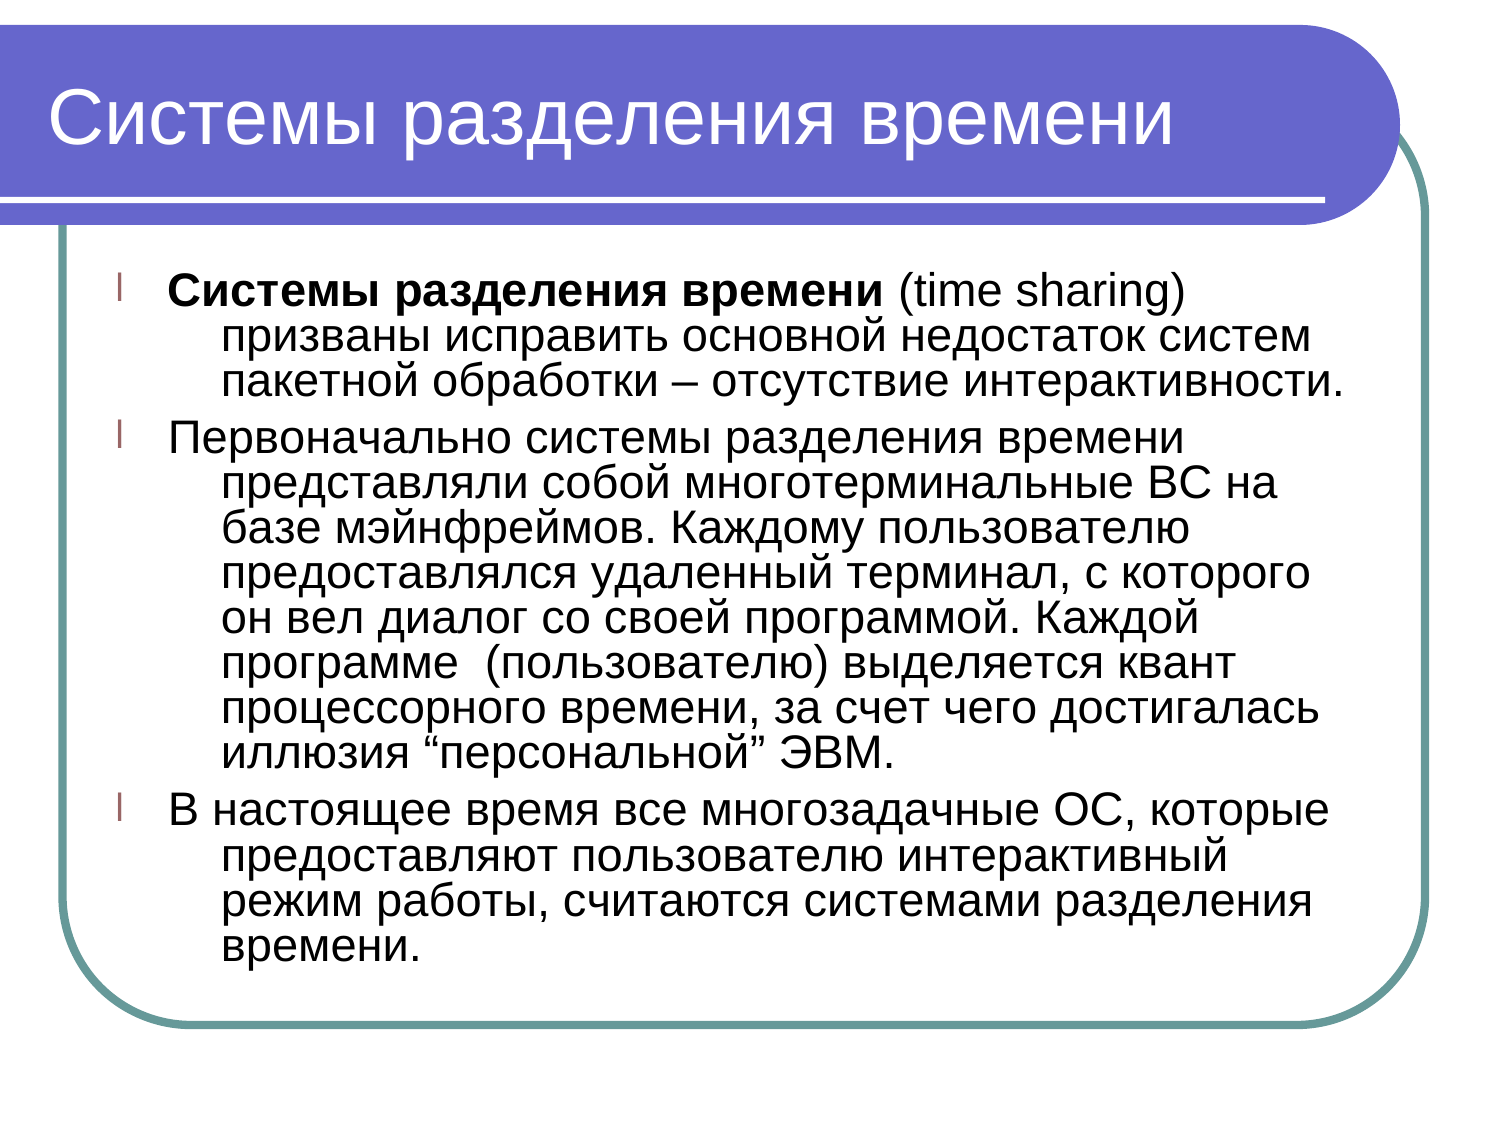

# Системы разделения времени
Системы разделения времени (time sharing) призваны исправить основной недостаток систем пакетной обработки – отсутствие интерактивности.
Первоначально системы разделения времени представляли собой многотерминальные ВС на базе мэйнфреймов. Каждому пользователю предоставлялся удаленный терминал, с которого он вел диалог со своей программой. Каждой программе (пользователю) выделяется квант процессорного времени, за счет чего достигалась иллюзия “персональной” ЭВМ.
В настоящее время все многозадачные ОС, которые предоставляют пользователю интерактивный режим работы, считаются системами разделения времени.